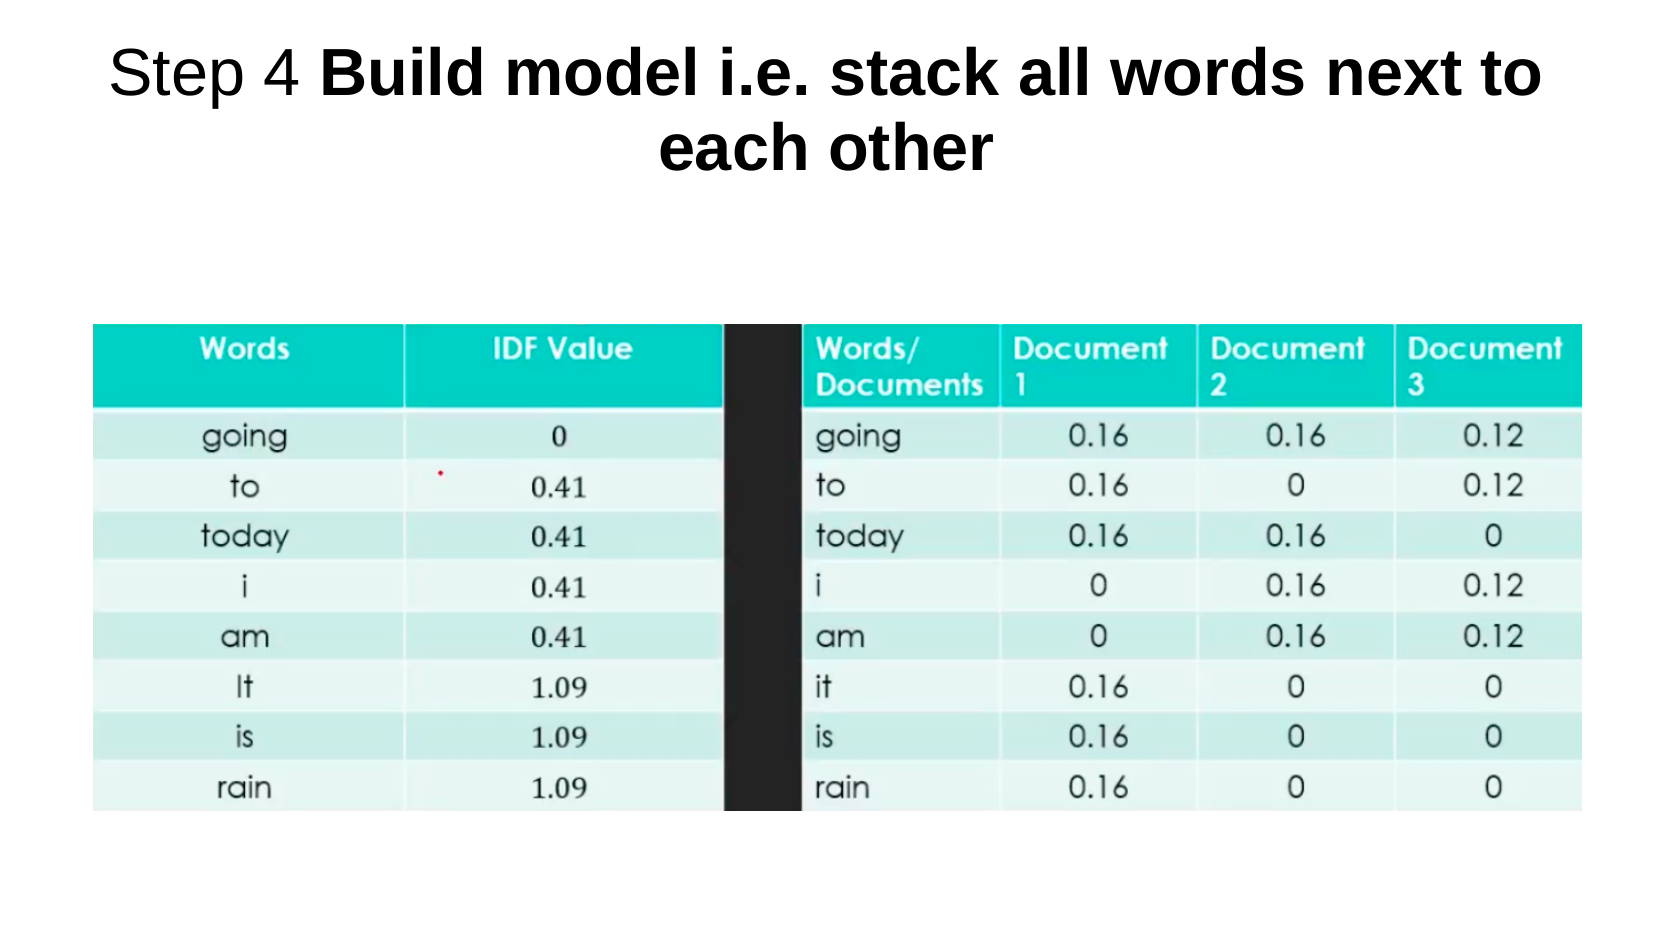

# Step 4 Build model i.e. stack all words next to each other